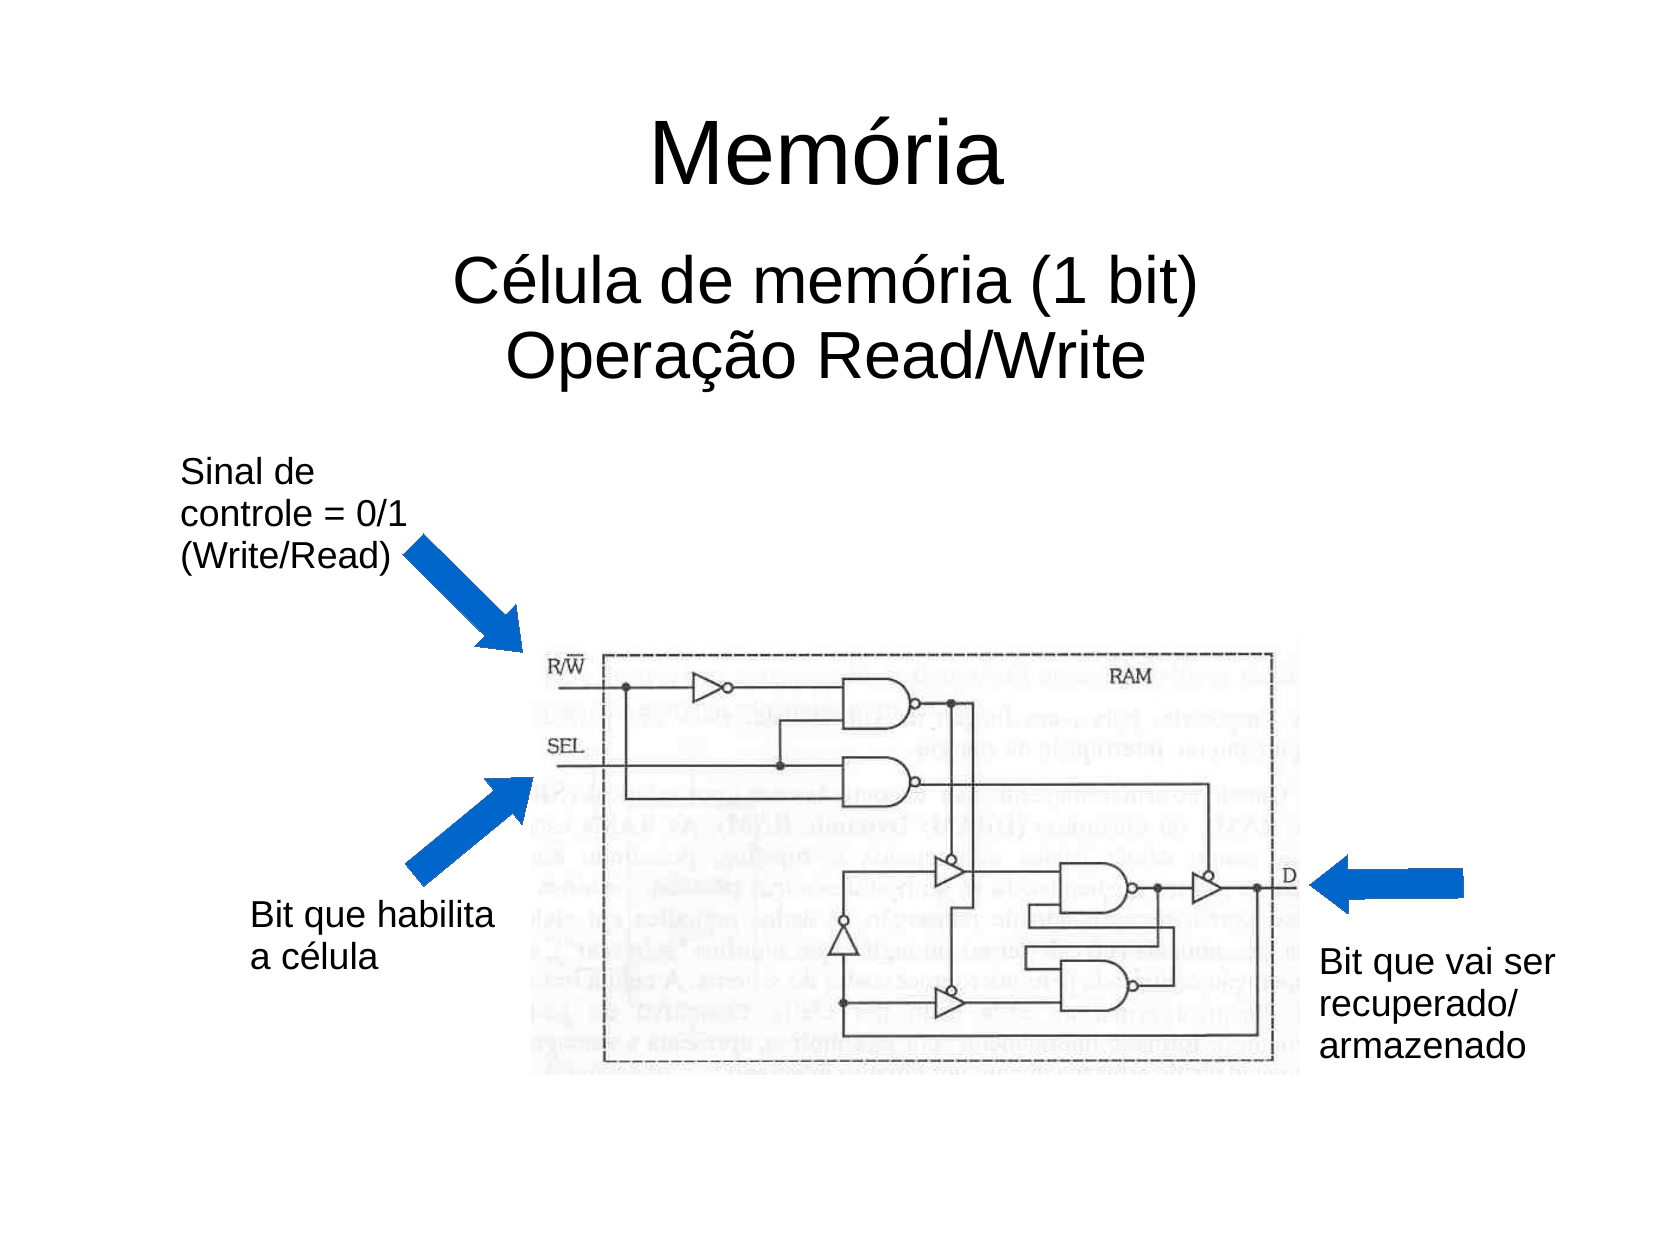

# Memória
Célula de memória (1 bit)
Operação Read/Write
Sinal de
controle = 0/1
(Write/Read)
Bit que habilita
a célula
Bit que vai ser
recuperado/
armazenado